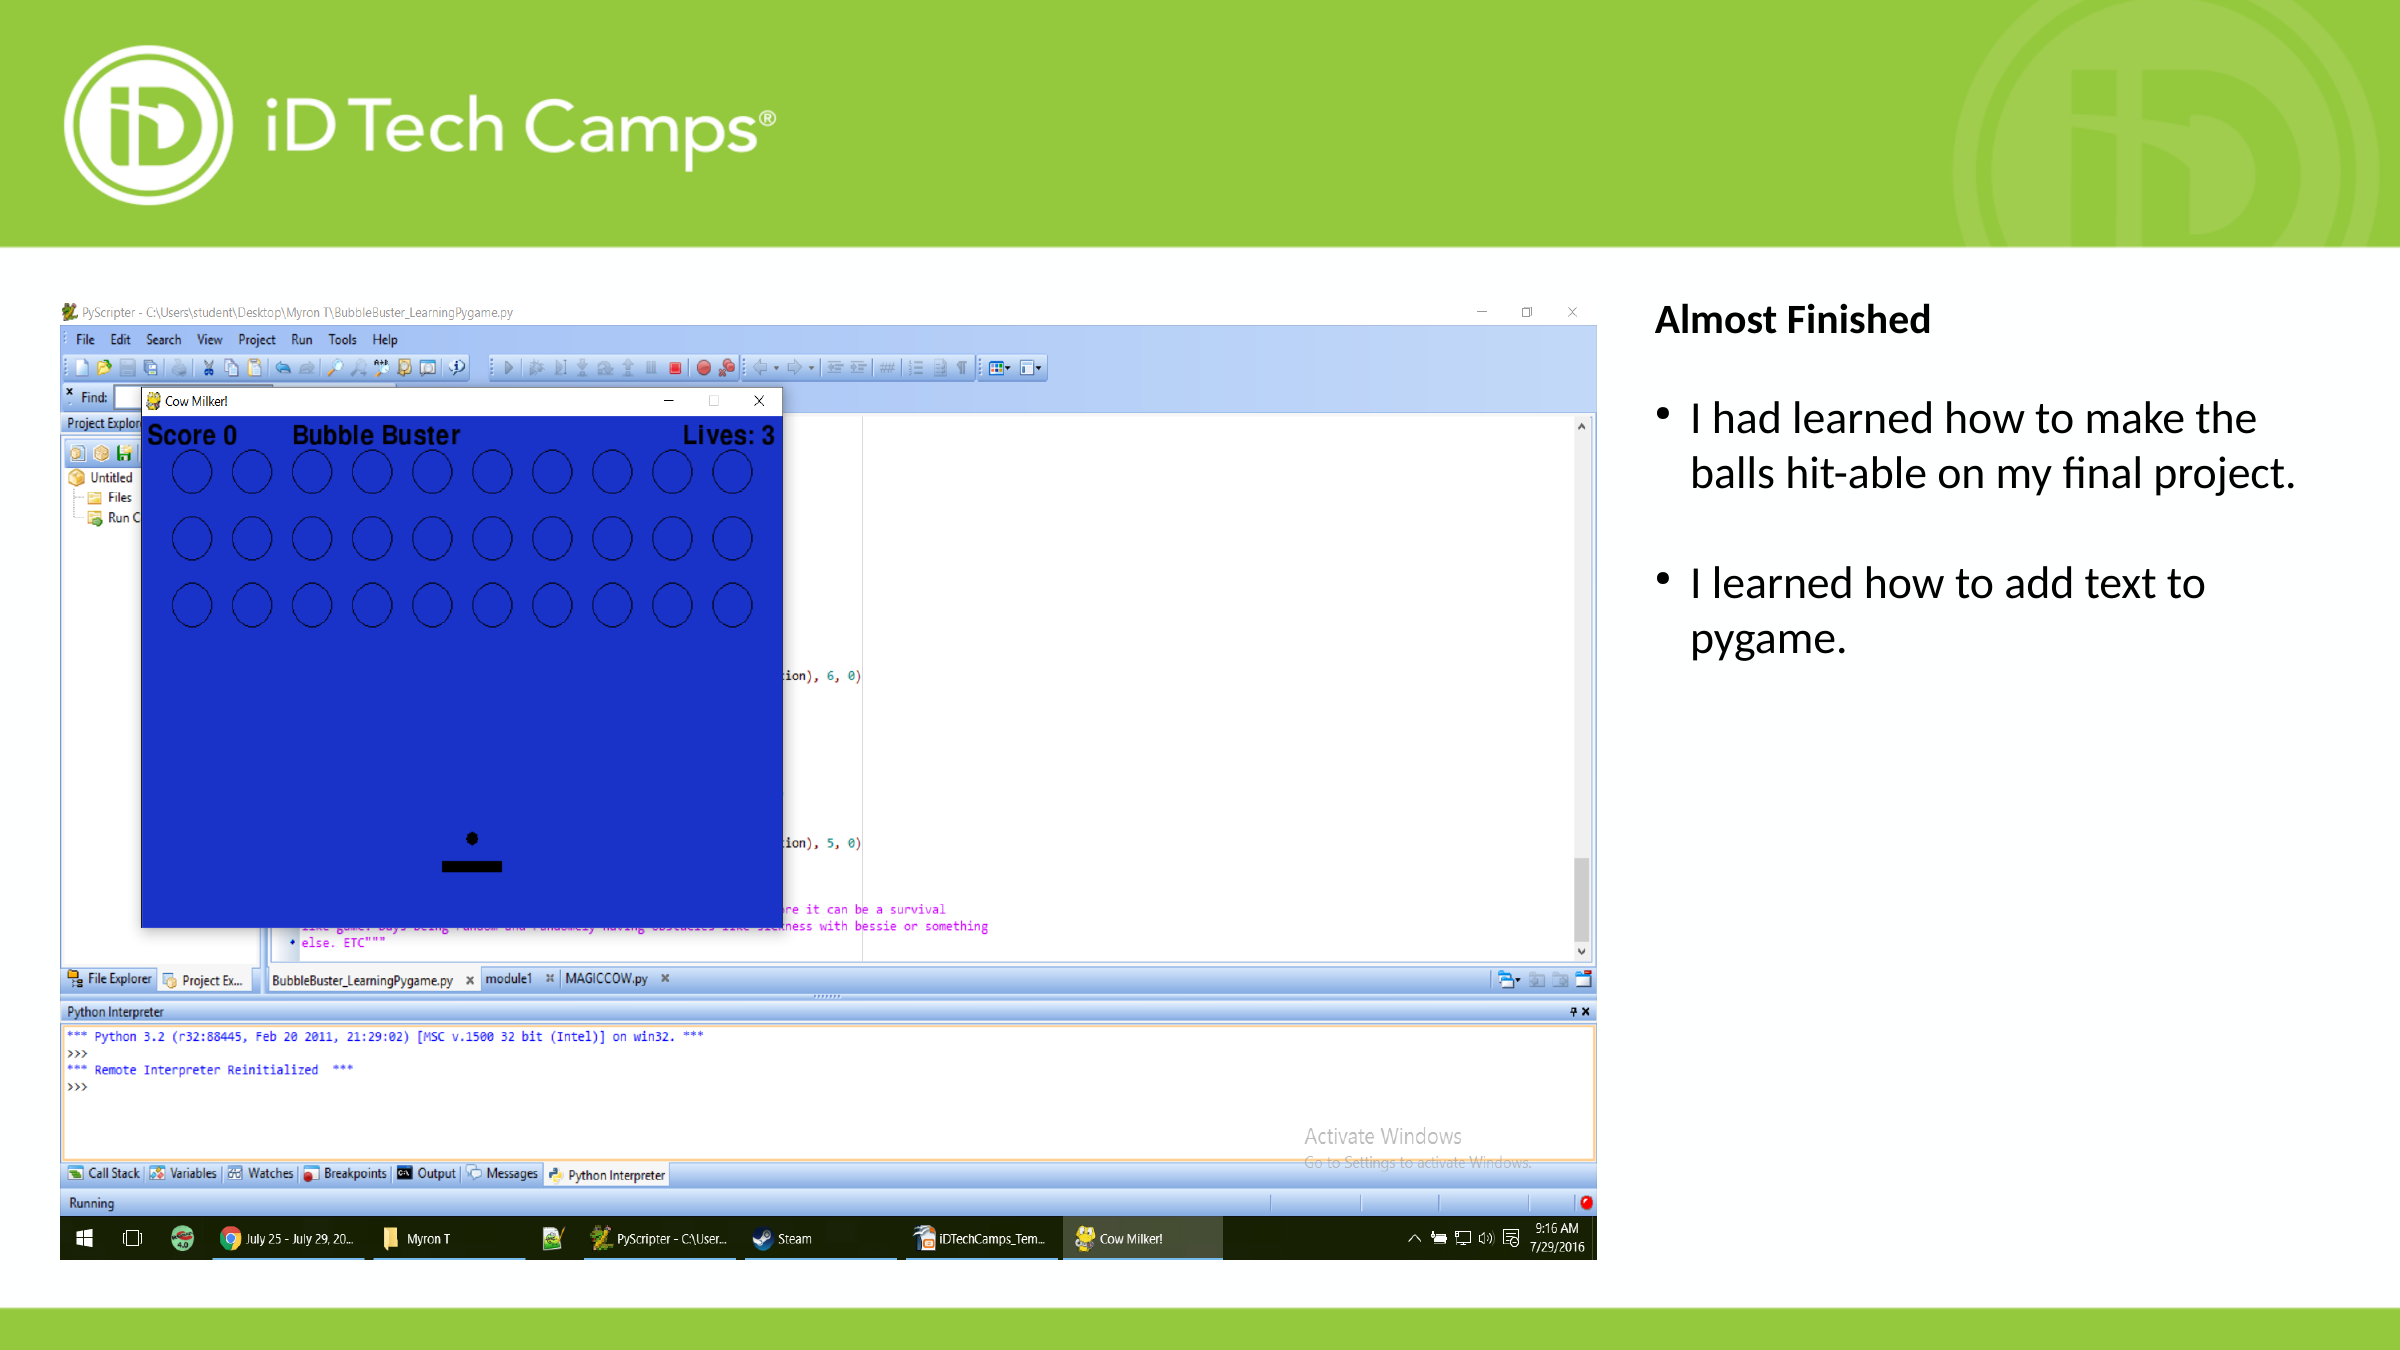

Almost Finished
I had learned how to make the balls hit-able on my final project.
I learned how to add text to pygame.
Replace this image with your own screenshot. Then delete this text.
To replace image: Right click and choose “Change Picture”.